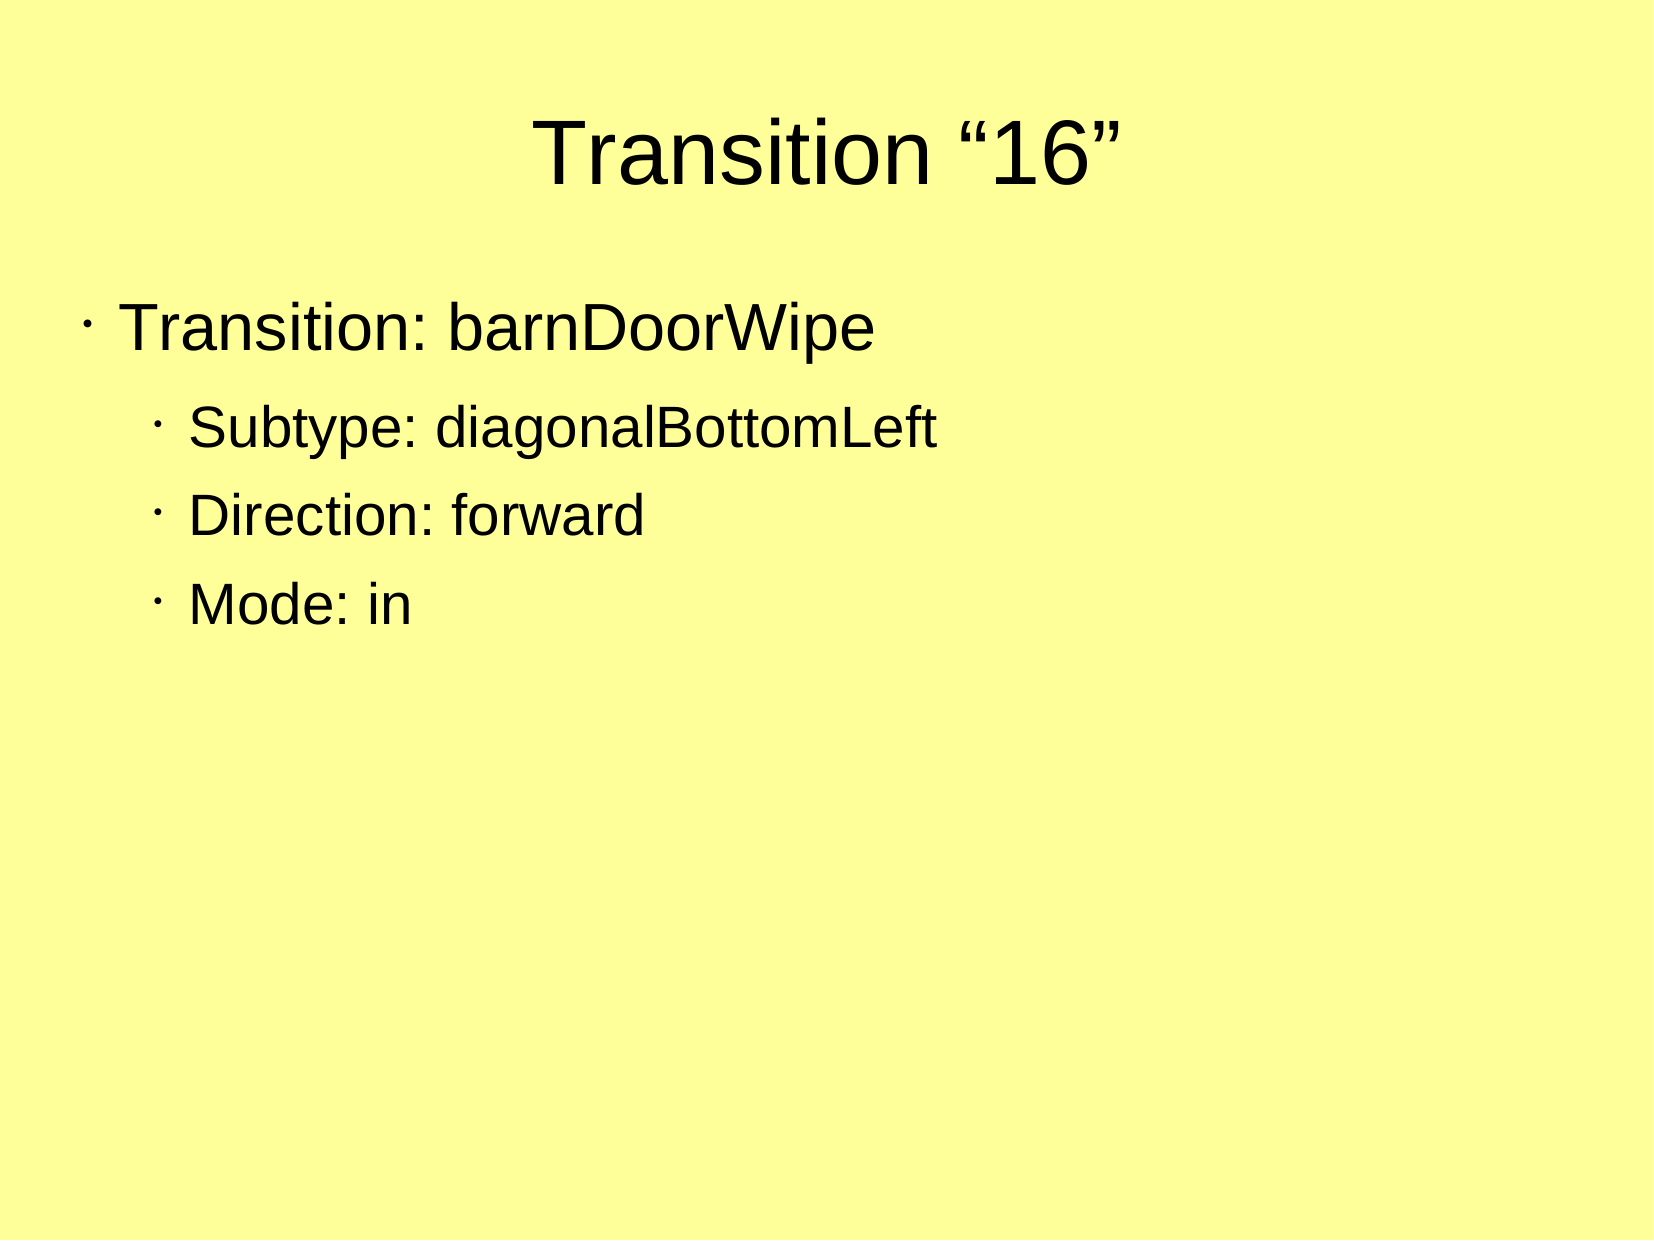

# Transition “16”
Transition: barnDoorWipe
Subtype: diagonalBottomLeft
Direction: forward
Mode: in